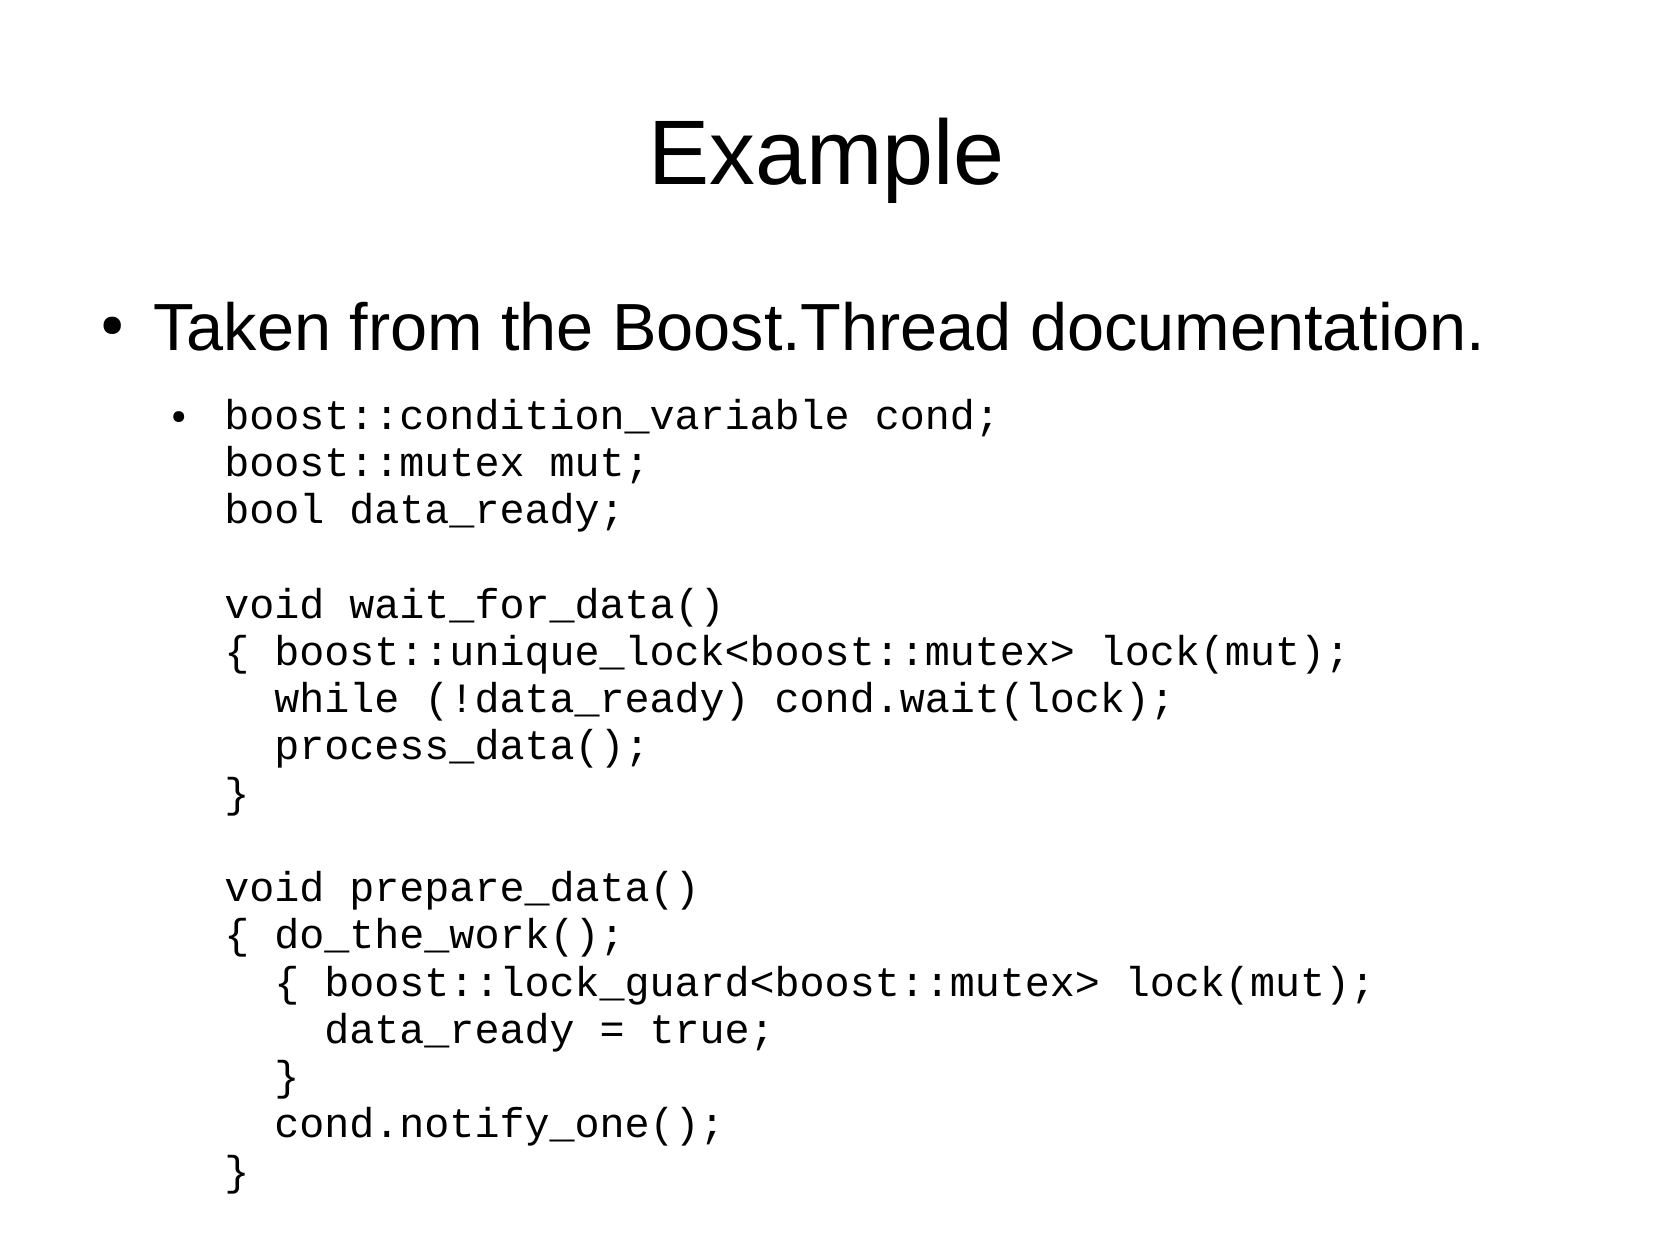

# Example
Taken from the Boost.Thread documentation.
boost::condition_variable cond;
boost::mutex mut;
bool data_ready;
void wait_for_data()
{ boost::unique_lock<boost::mutex> lock(mut);
 while (!data_ready) cond.wait(lock);
 process_data();
}
void prepare_data()
{ do_the_work();
 { boost::lock_guard<boost::mutex> lock(mut);
 data_ready = true;
 }
 cond.notify_one();
}